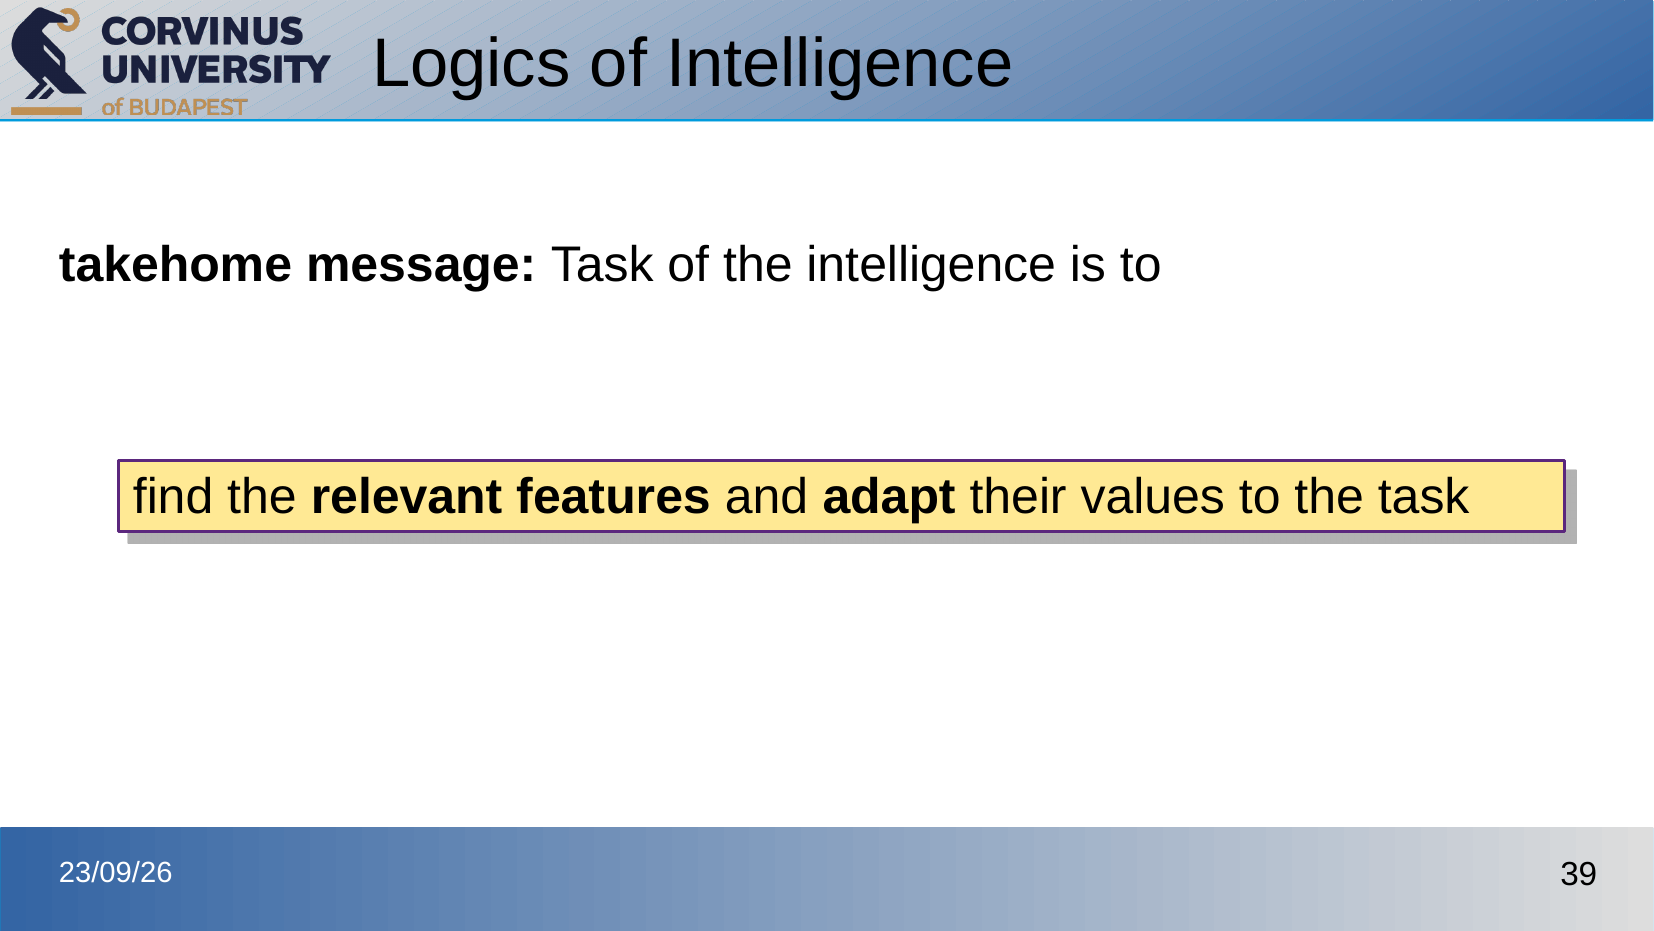

# Logics of Intelligence
takehome message: Task of the intelligence is to
find the relevant features and adapt their values to the task